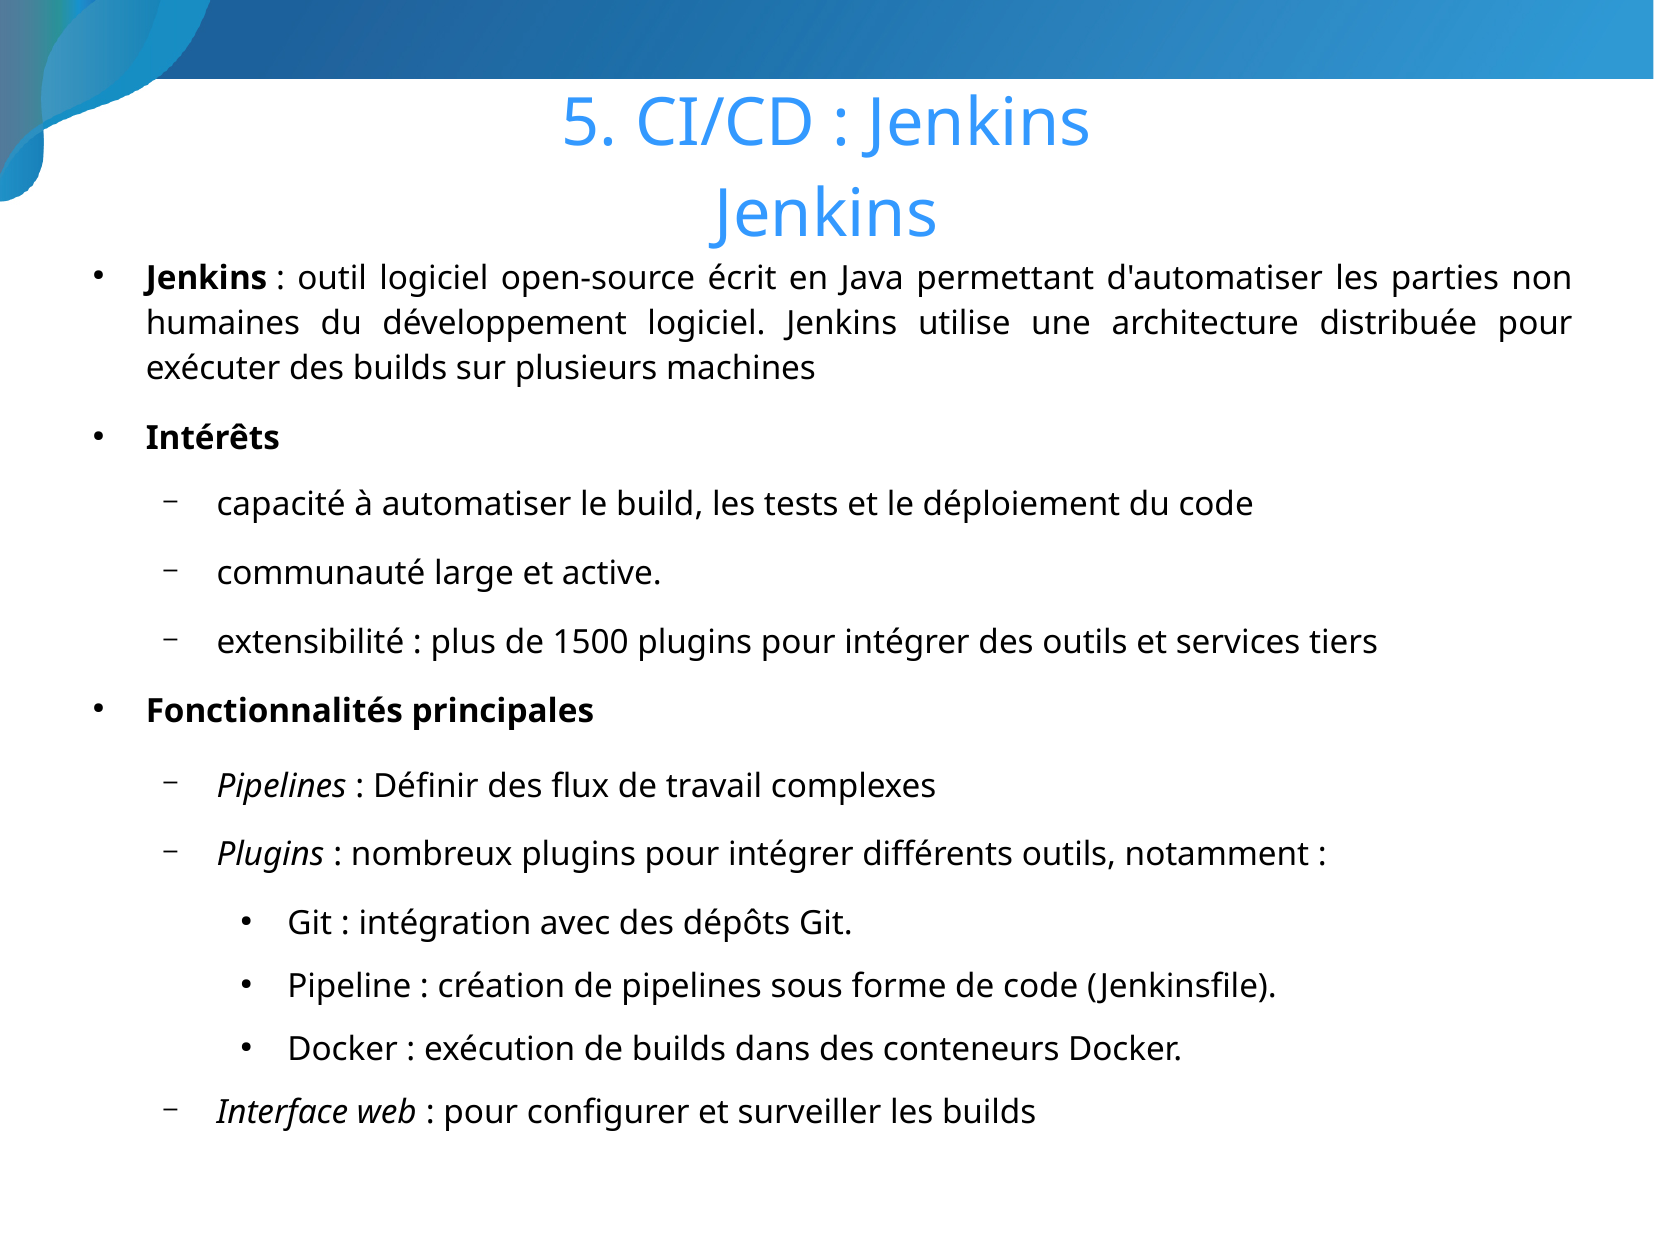

5. CI/CD : Jenkins
Jenkins
# Jenkins : outil logiciel open-source écrit en Java permettant d'automatiser les parties non humaines du développement logiciel. Jenkins utilise une architecture distribuée pour exécuter des builds sur plusieurs machines
Intérêts
capacité à automatiser le build, les tests et le déploiement du code
communauté large et active.
extensibilité : plus de 1500 plugins pour intégrer des outils et services tiers
Fonctionnalités principales
Pipelines : Définir des flux de travail complexes
Plugins : nombreux plugins pour intégrer différents outils, notamment :
Git : intégration avec des dépôts Git.
Pipeline : création de pipelines sous forme de code (Jenkinsfile).
Docker : exécution de builds dans des conteneurs Docker.
Interface web : pour configurer et surveiller les builds